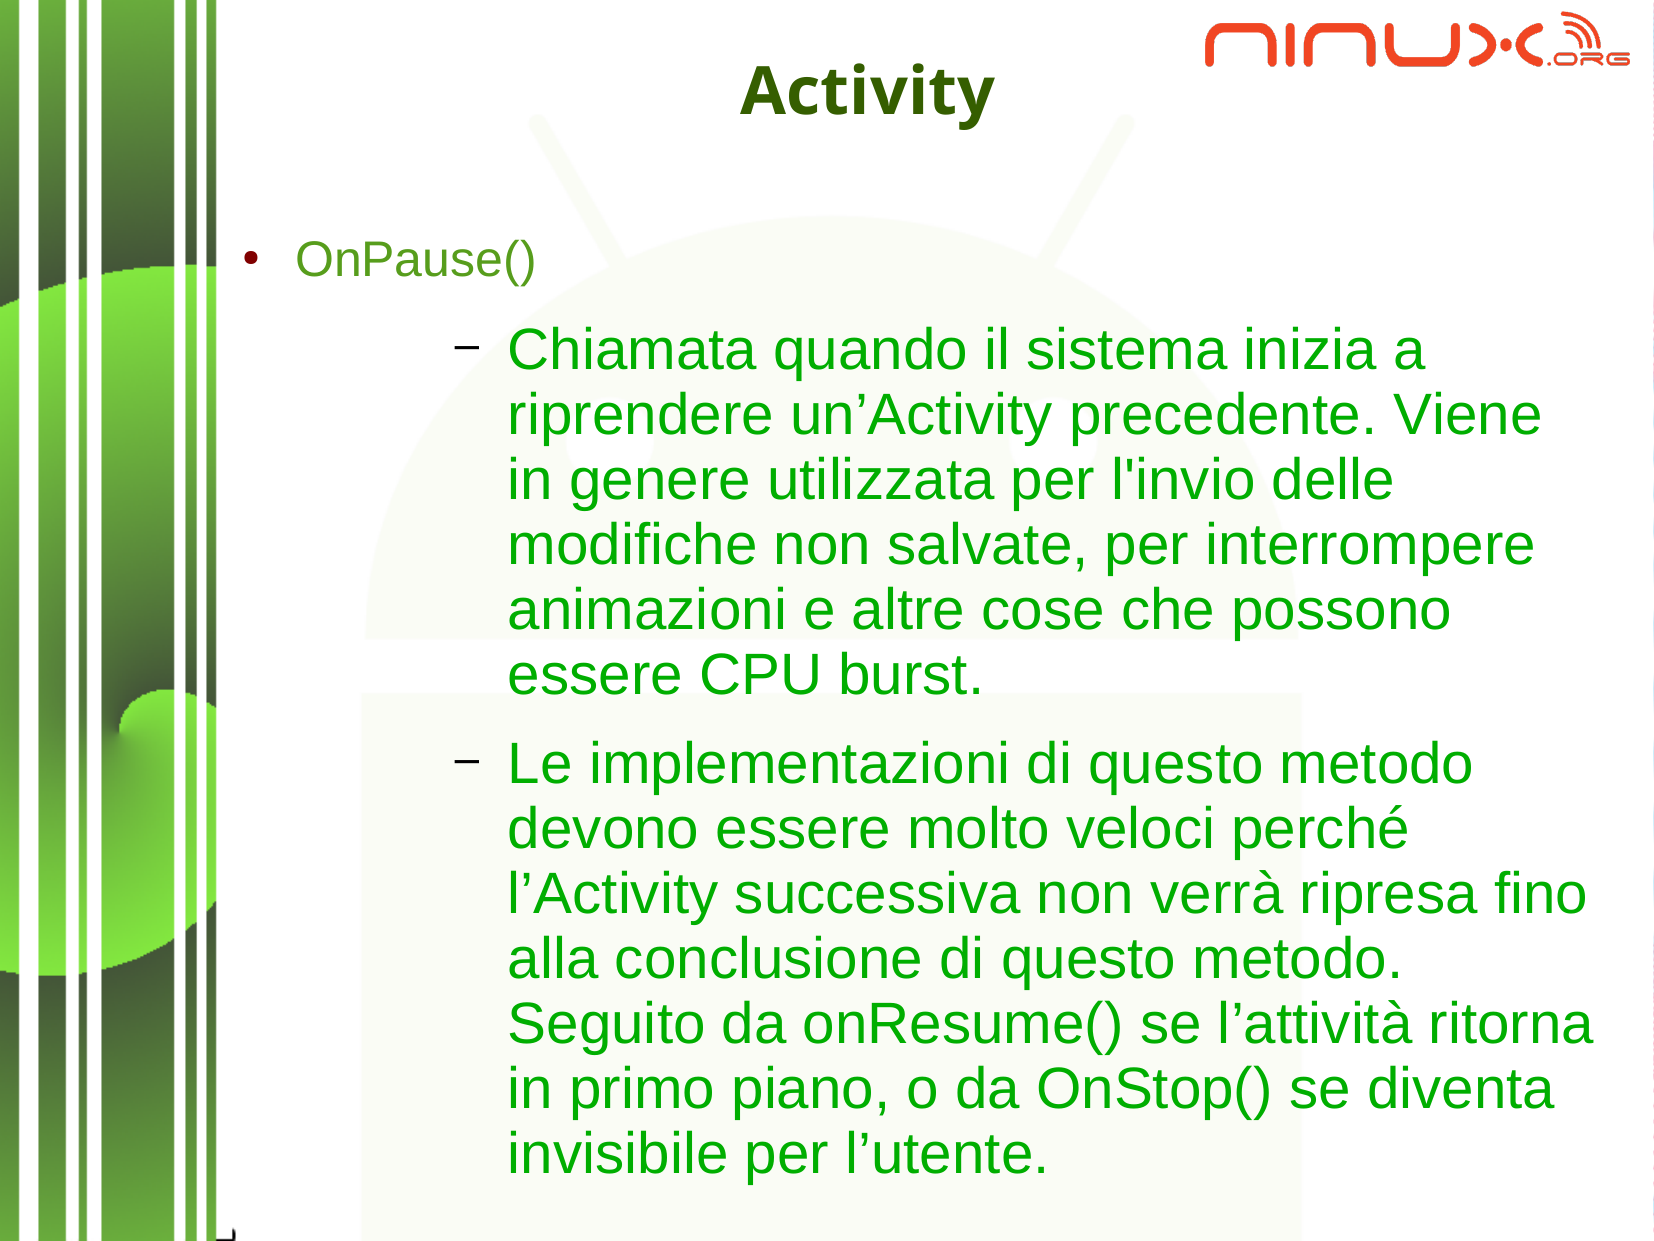

# Activity
OnPause()
Chiamata quando il sistema inizia a riprendere un’Activity precedente. Viene in genere utilizzata per l'invio delle modifiche non salvate, per interrompere animazioni e altre cose che possono essere CPU burst.
Le implementazioni di questo metodo devono essere molto veloci perché l’Activity successiva non verrà ripresa fino alla conclusione di questo metodo. Seguito da onResume() se l’attività ritorna in primo piano, o da OnStop() se diventa invisibile per l’utente.